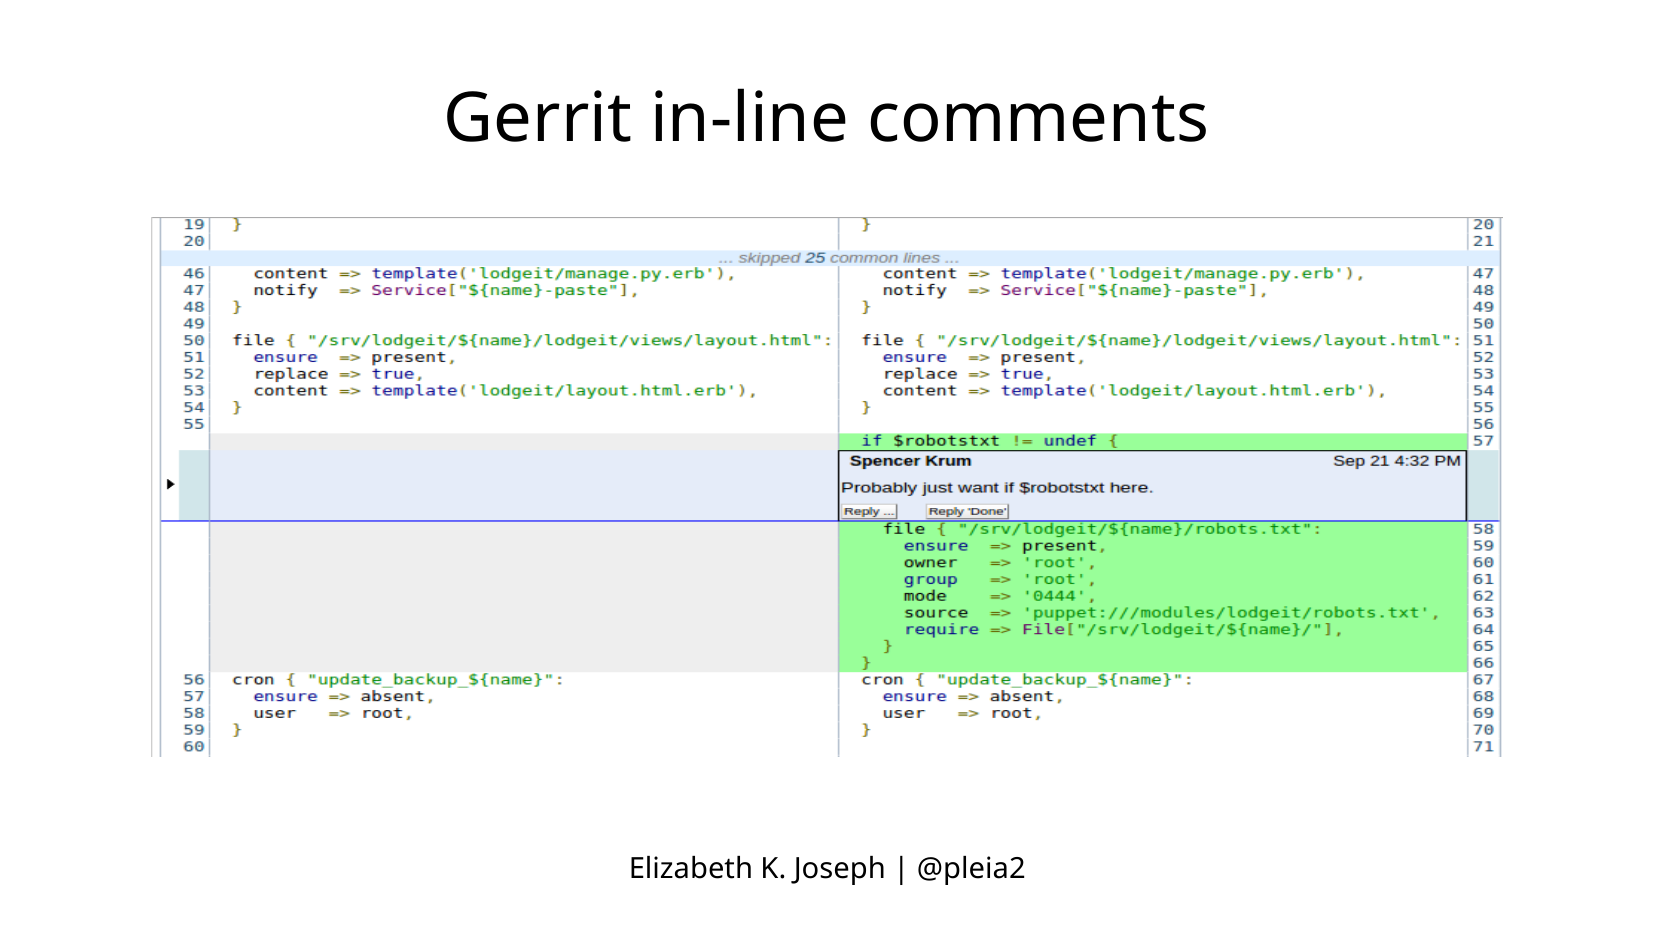

# Gerrit in-line comments
Elizabeth K. Joseph | @pleia2